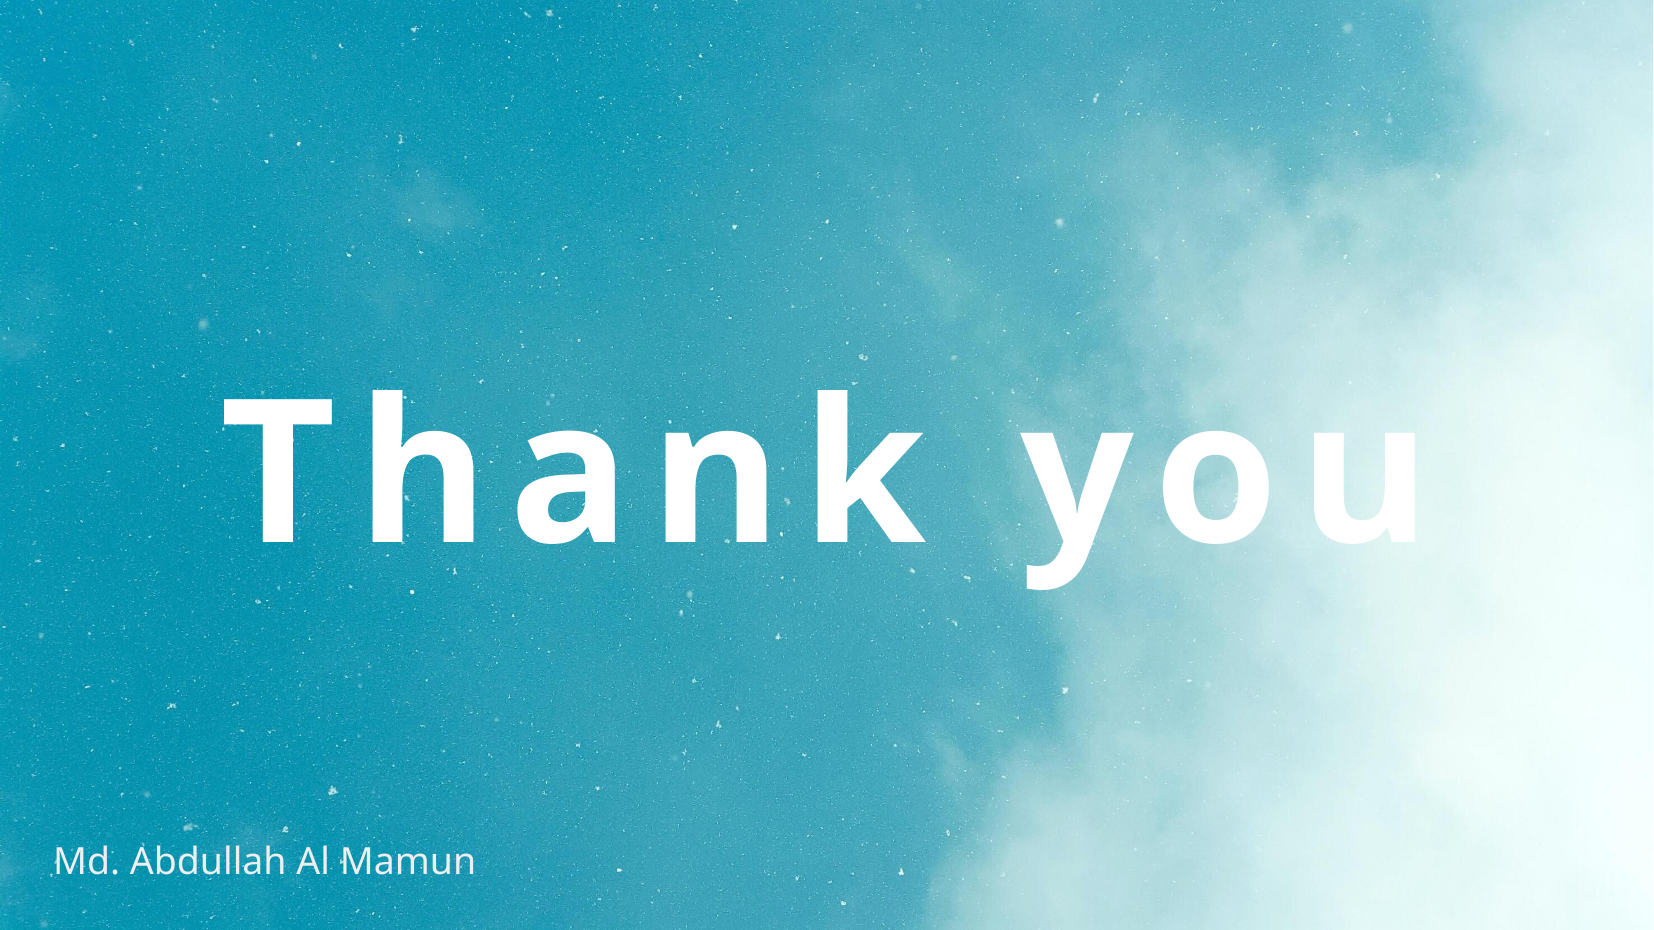

# Thank you
Md. Abdullah Al Mamun